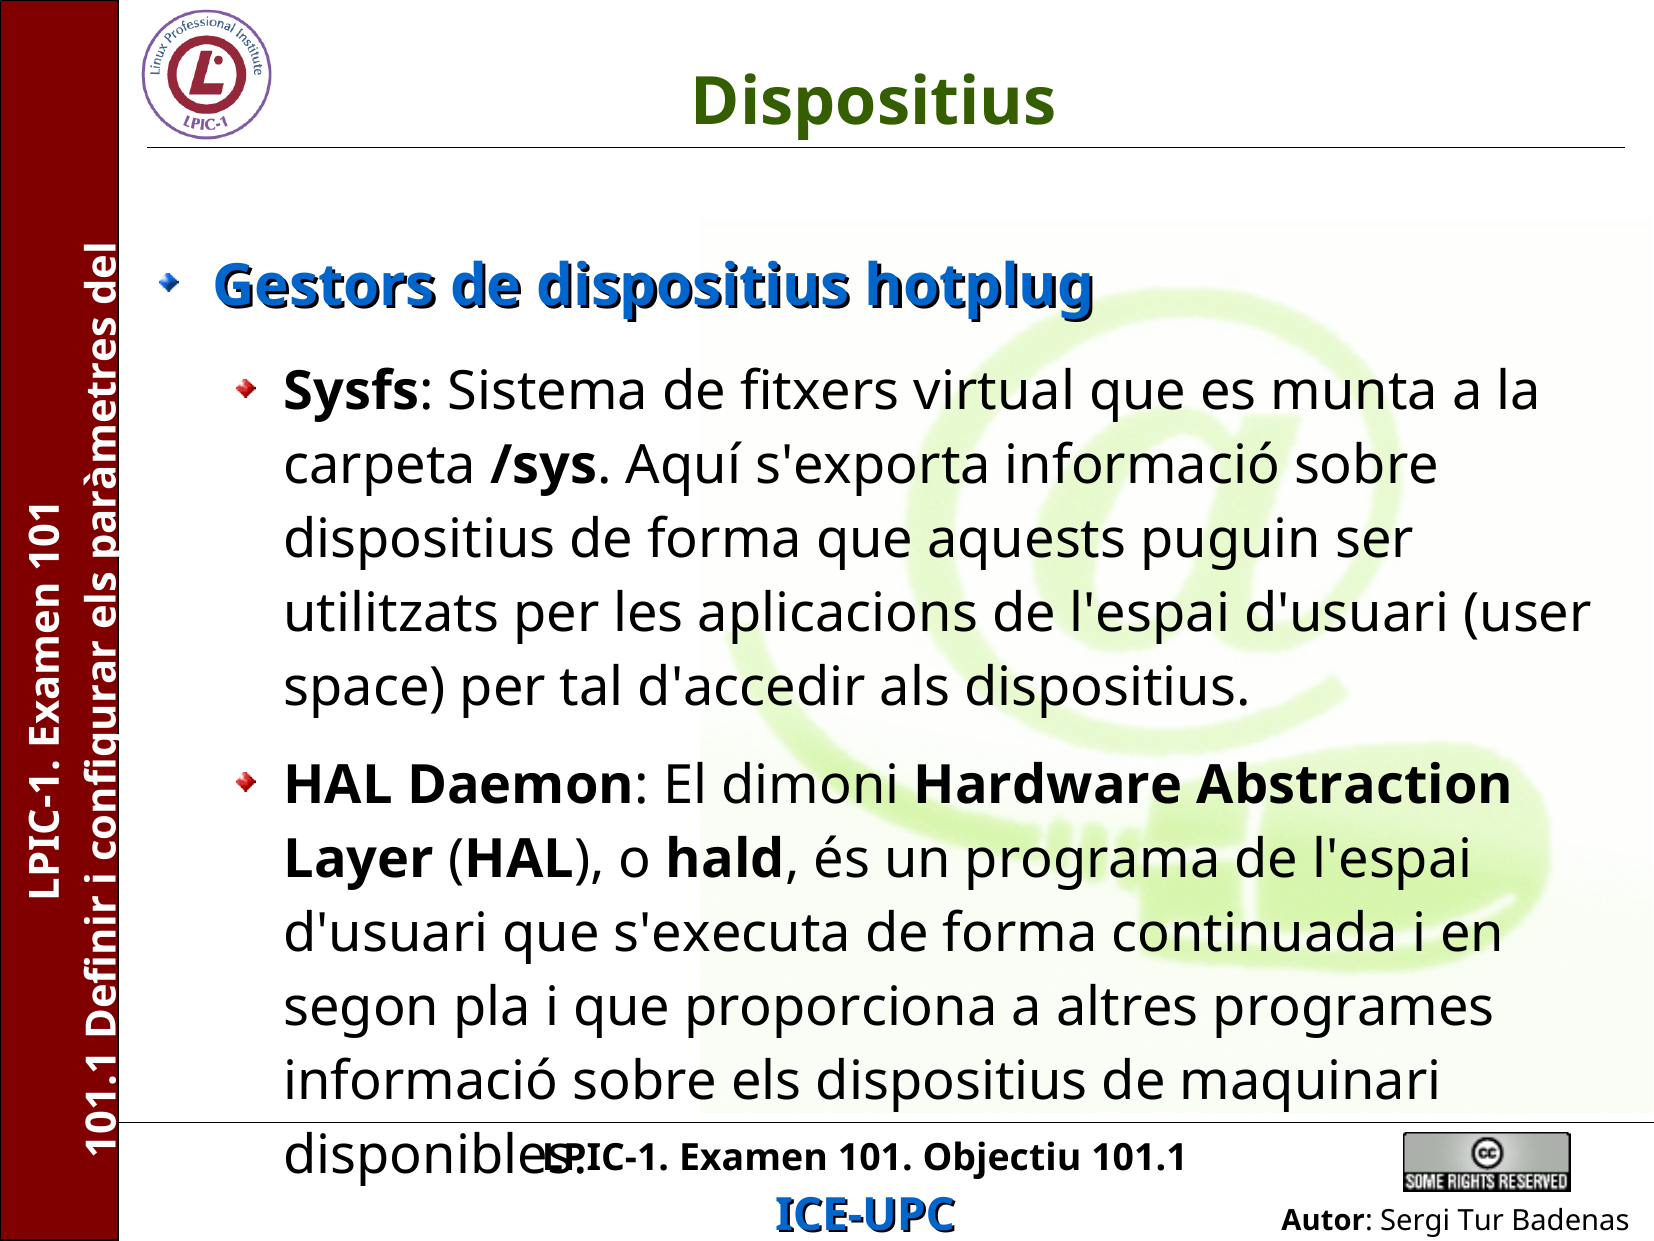

# Dispositius
Gestors de dispositius hotplug
Sysfs: Sistema de fitxers virtual que es munta a la carpeta /sys. Aquí s'exporta informació sobre dispositius de forma que aquests puguin ser utilitzats per les aplicacions de l'espai d'usuari (user space) per tal d'accedir als dispositius.
HAL Daemon: El dimoni Hardware Abstraction Layer (HAL), o hald, és un programa de l'espai d'usuari que s'executa de forma continuada i en segon pla i que proporciona a altres programes informació sobre els dispositius de maquinari disponibles.